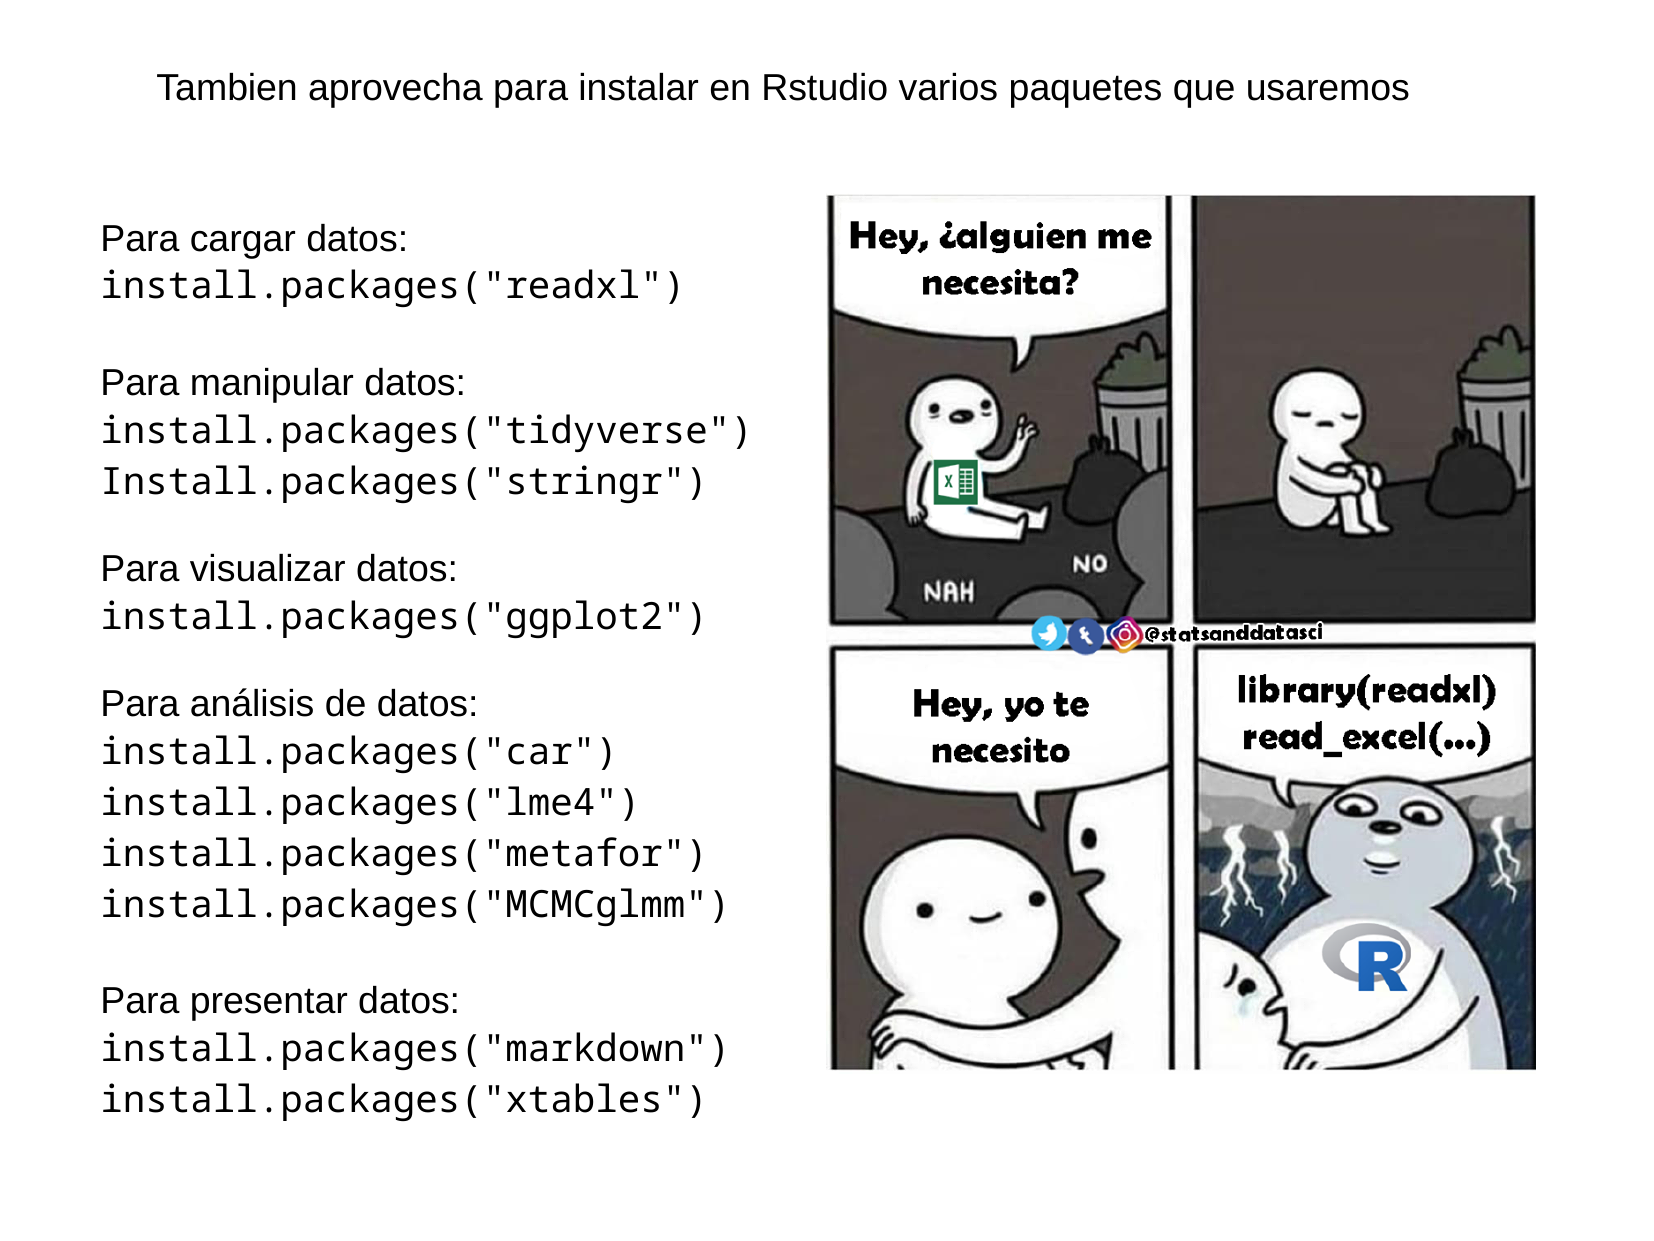

Tambien aprovecha para instalar en Rstudio varios paquetes que usaremos
Para cargar datos:
install.packages("readxl")
Para manipular datos:
install.packages("tidyverse")
Install.packages("stringr")
Para visualizar datos:
install.packages("ggplot2")
Para análisis de datos:
install.packages("car")
install.packages("lme4")
install.packages("metafor")
install.packages("MCMCglmm")
Para presentar datos:
install.packages("markdown")
install.packages("xtables")